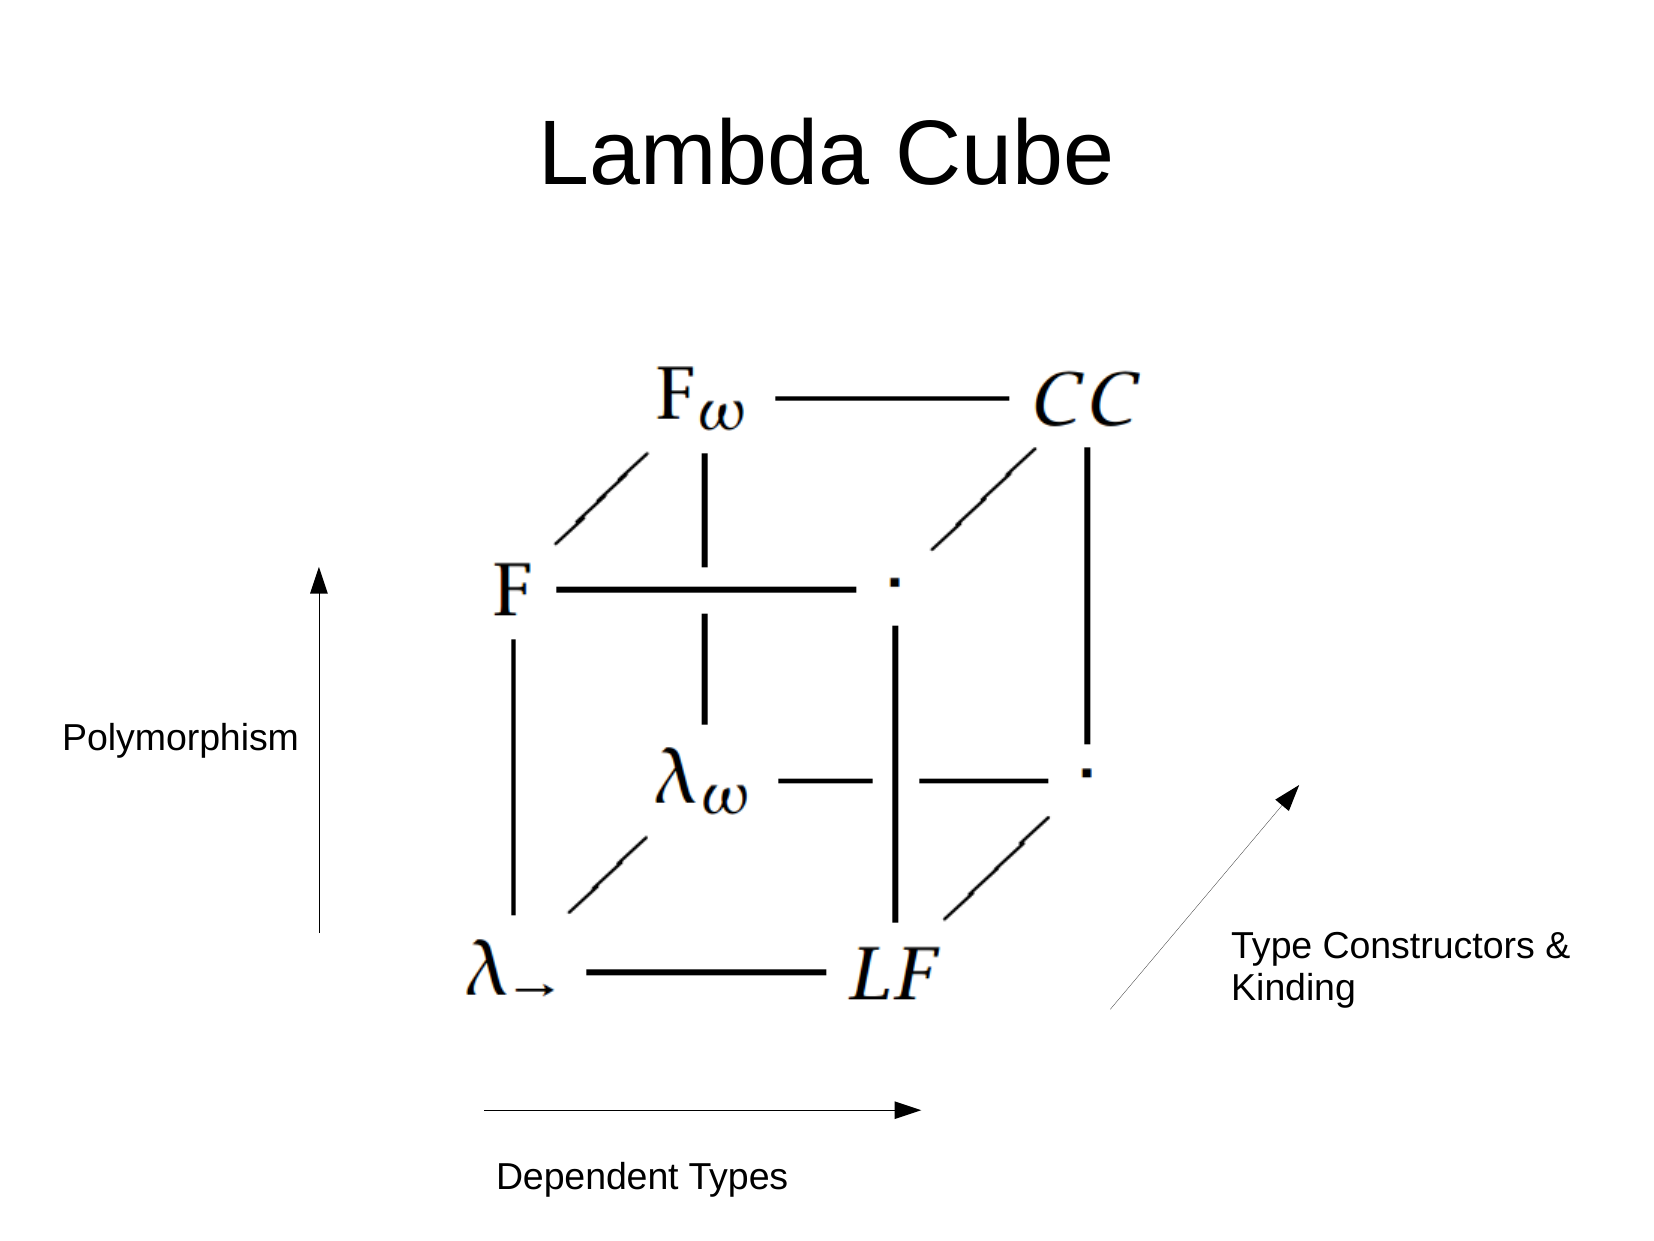

# Lambda Cube
Polymorphism
Type Constructors &
Kinding
Dependent Types